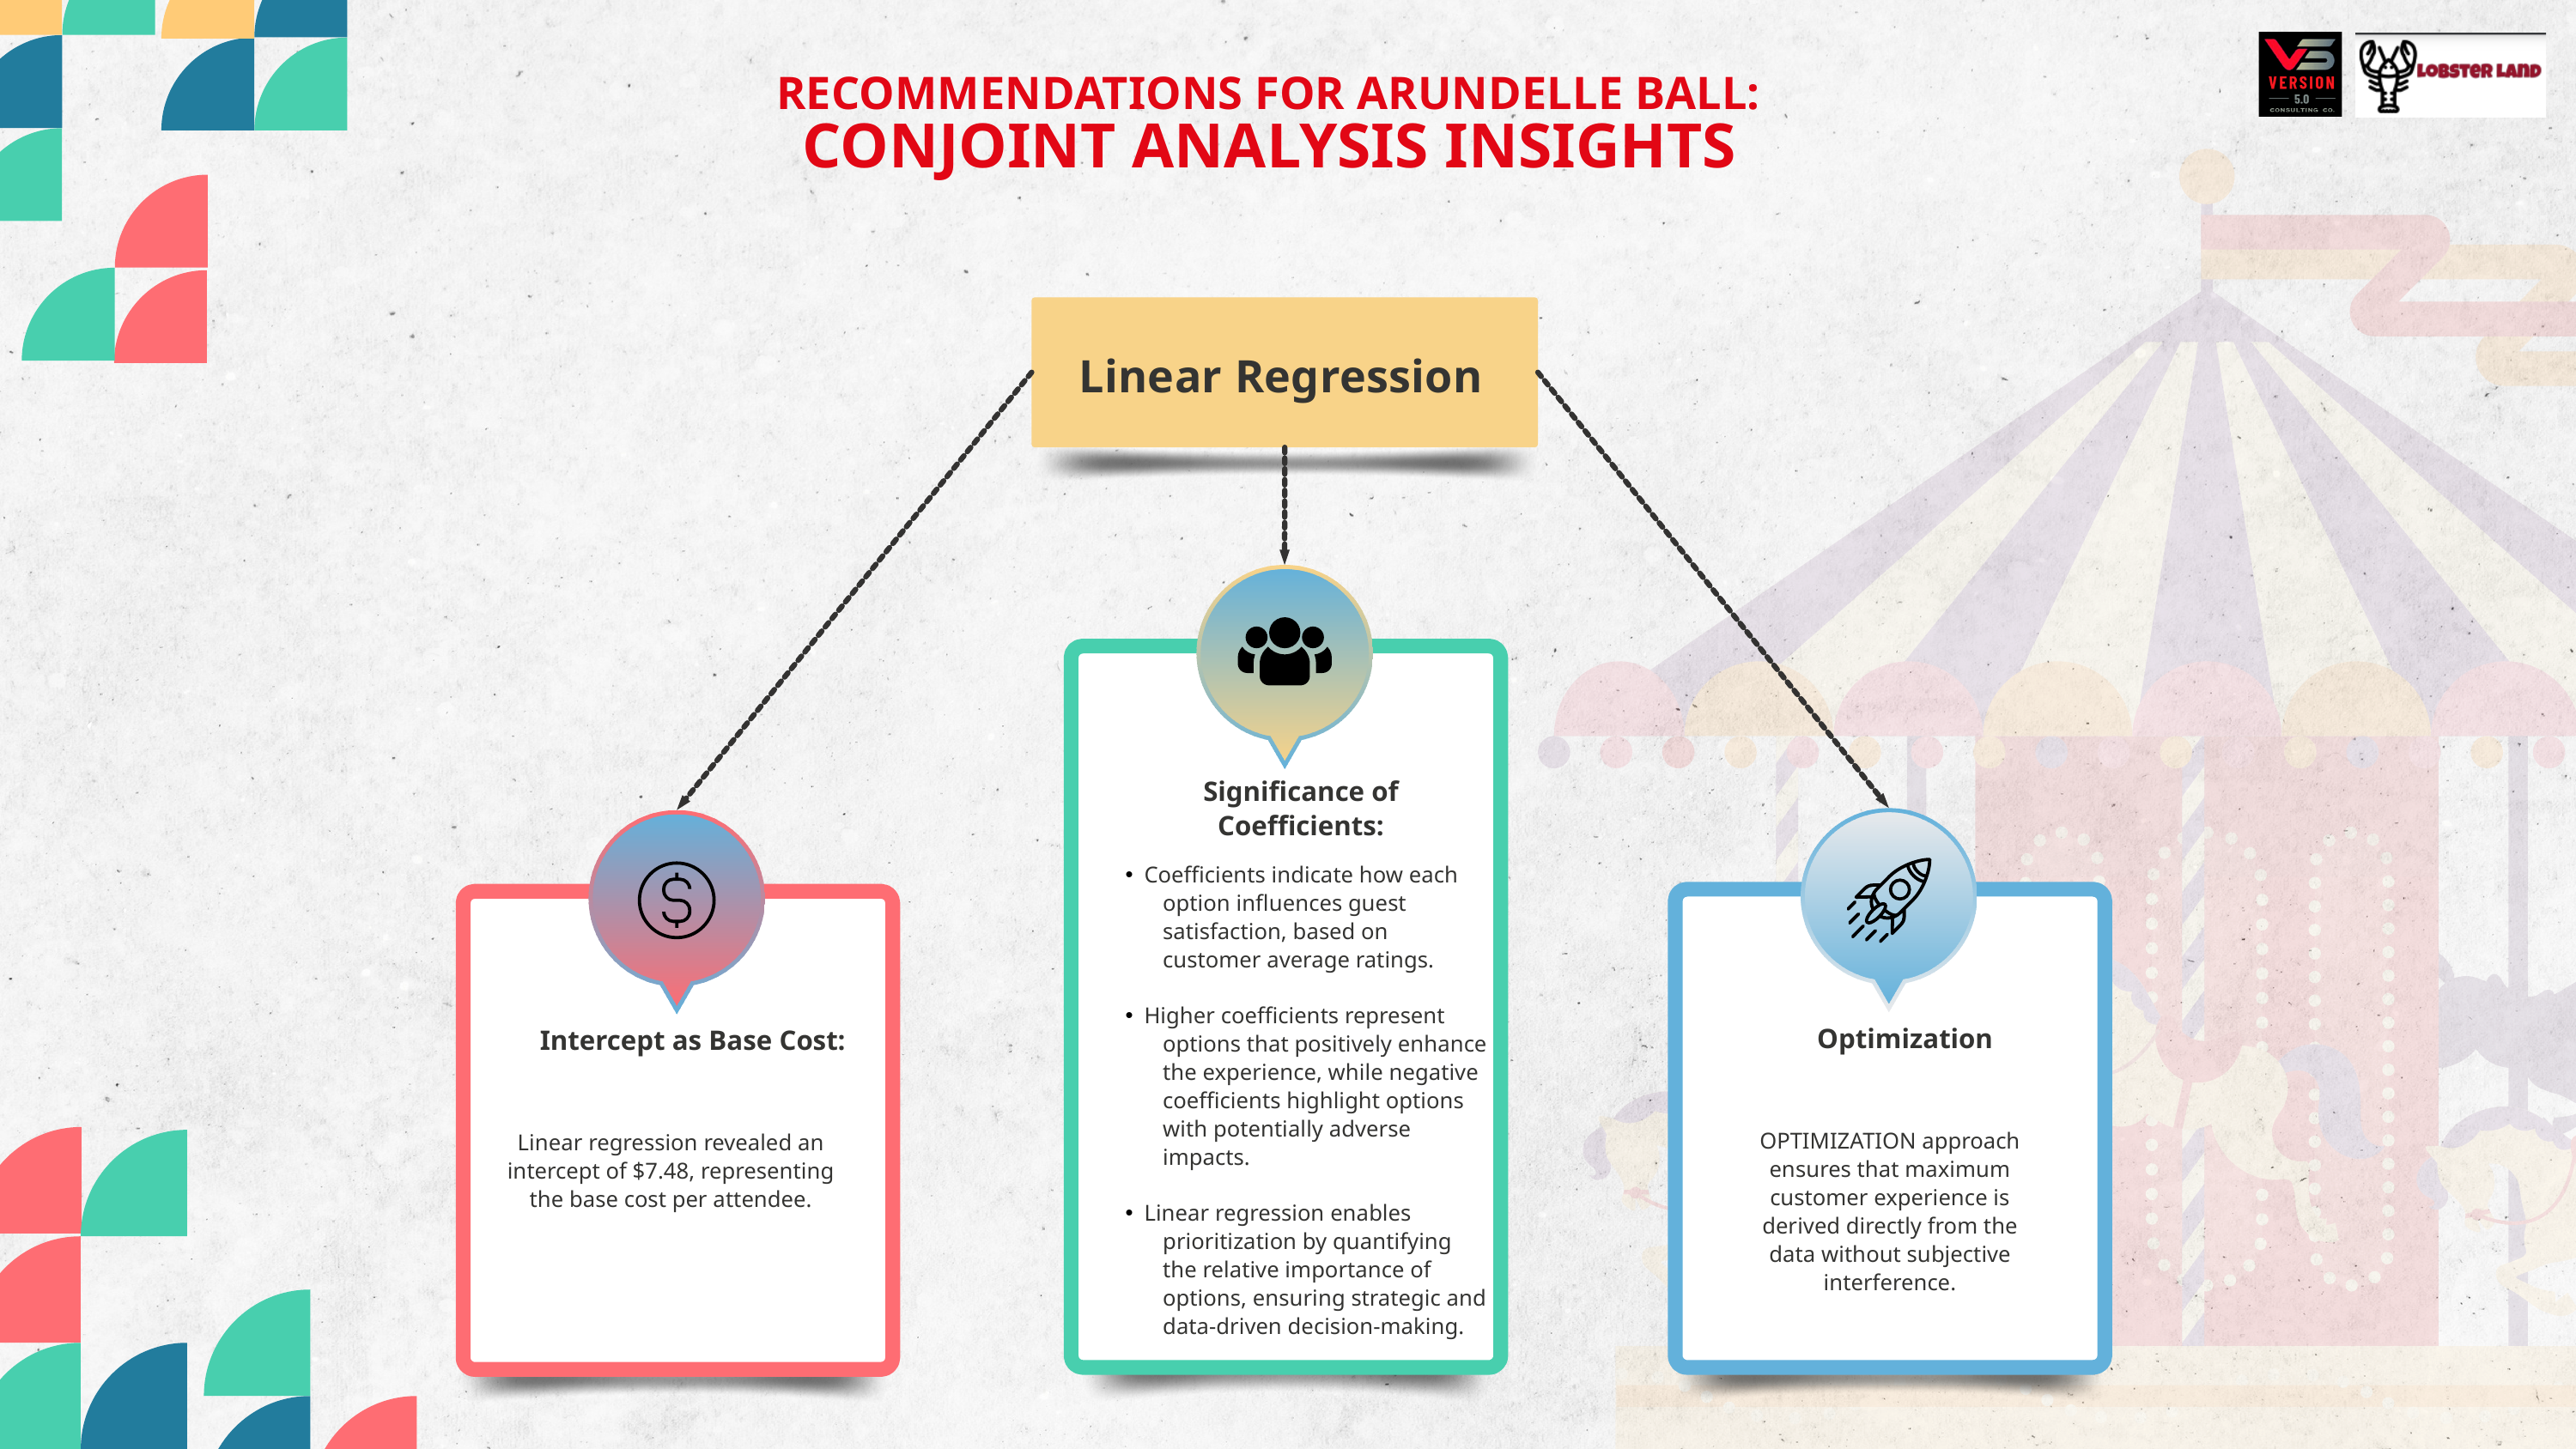

RECOMMENDATIONS FOR ARUNDELLE BALL:
CONJOINT ANALYSIS INSIGHTS
Linear Regression
Significance of Coefficients:
Coefficients indicate how each option influences guest satisfaction, based on customer average ratings.
Higher coefficients represent options that positively enhance the experience, while negative coefficients highlight options with potentially adverse impacts.
Linear regression enables prioritization by quantifying the relative importance of options, ensuring strategic and data-driven decision-making.
Optimization
Intercept as Base Cost:
OPTIMIZATION approach ensures that maximum customer experience is derived directly from the data without subjective interference.
Linear regression revealed an intercept of $7.48, representing the base cost per attendee.